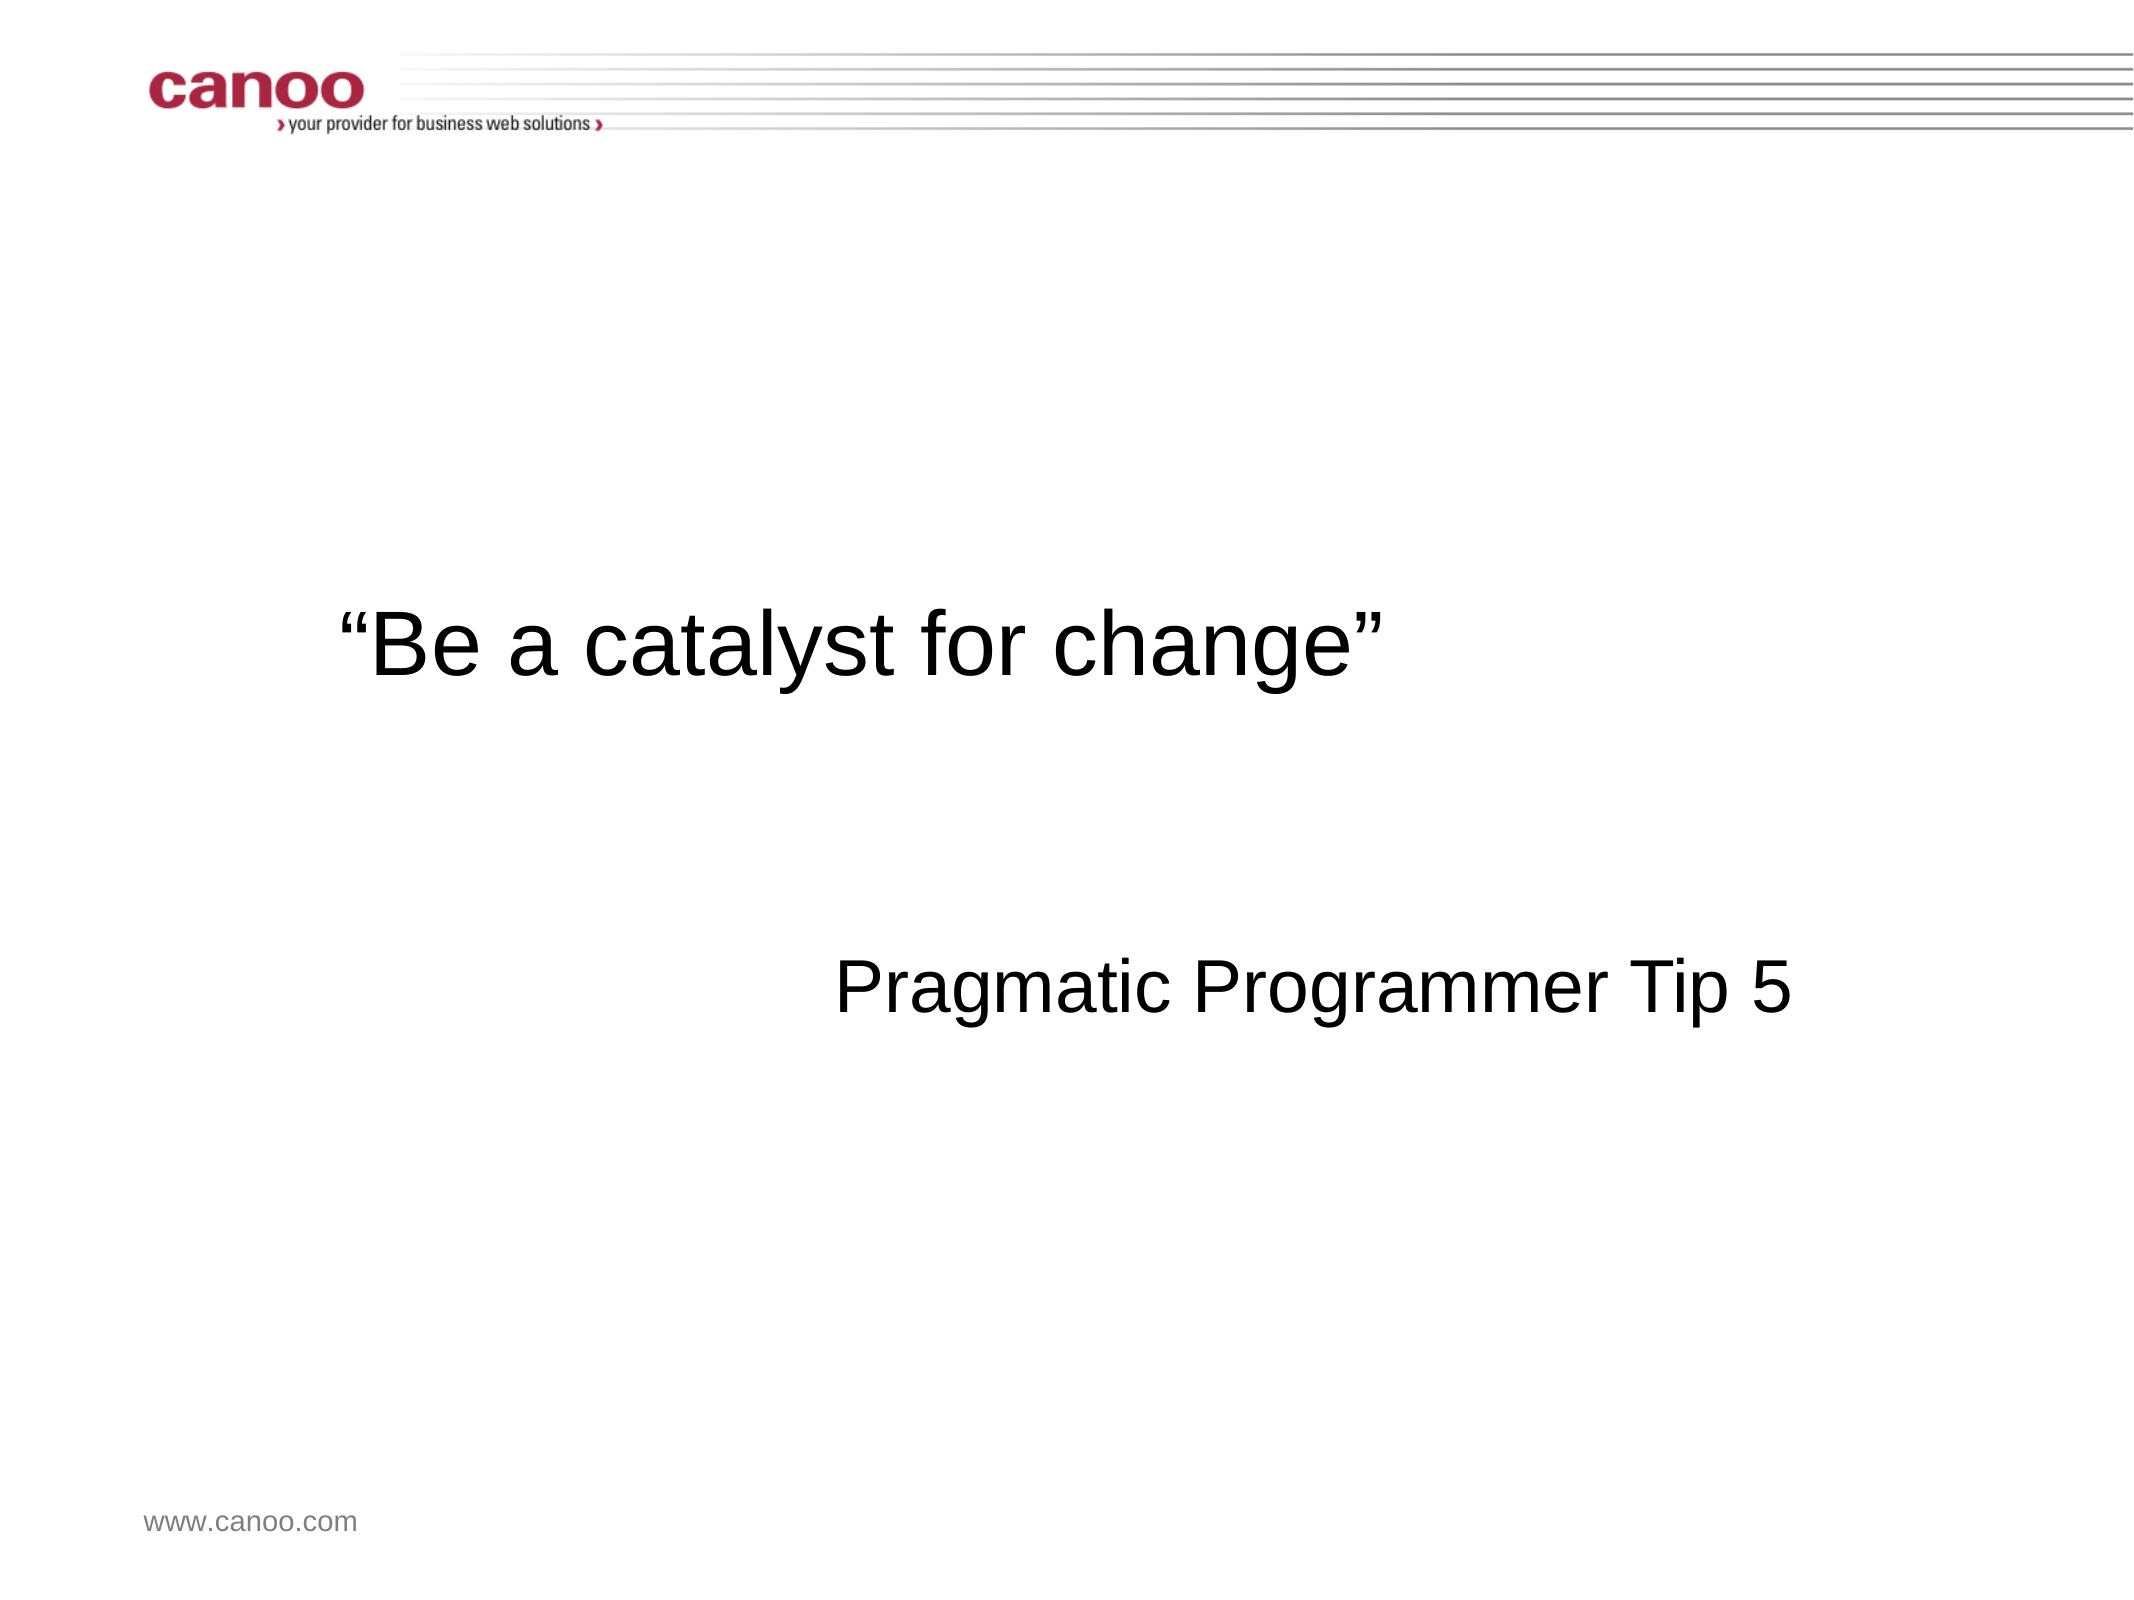

“Be a catalyst for change”
Pragmatic Programmer Tip 5